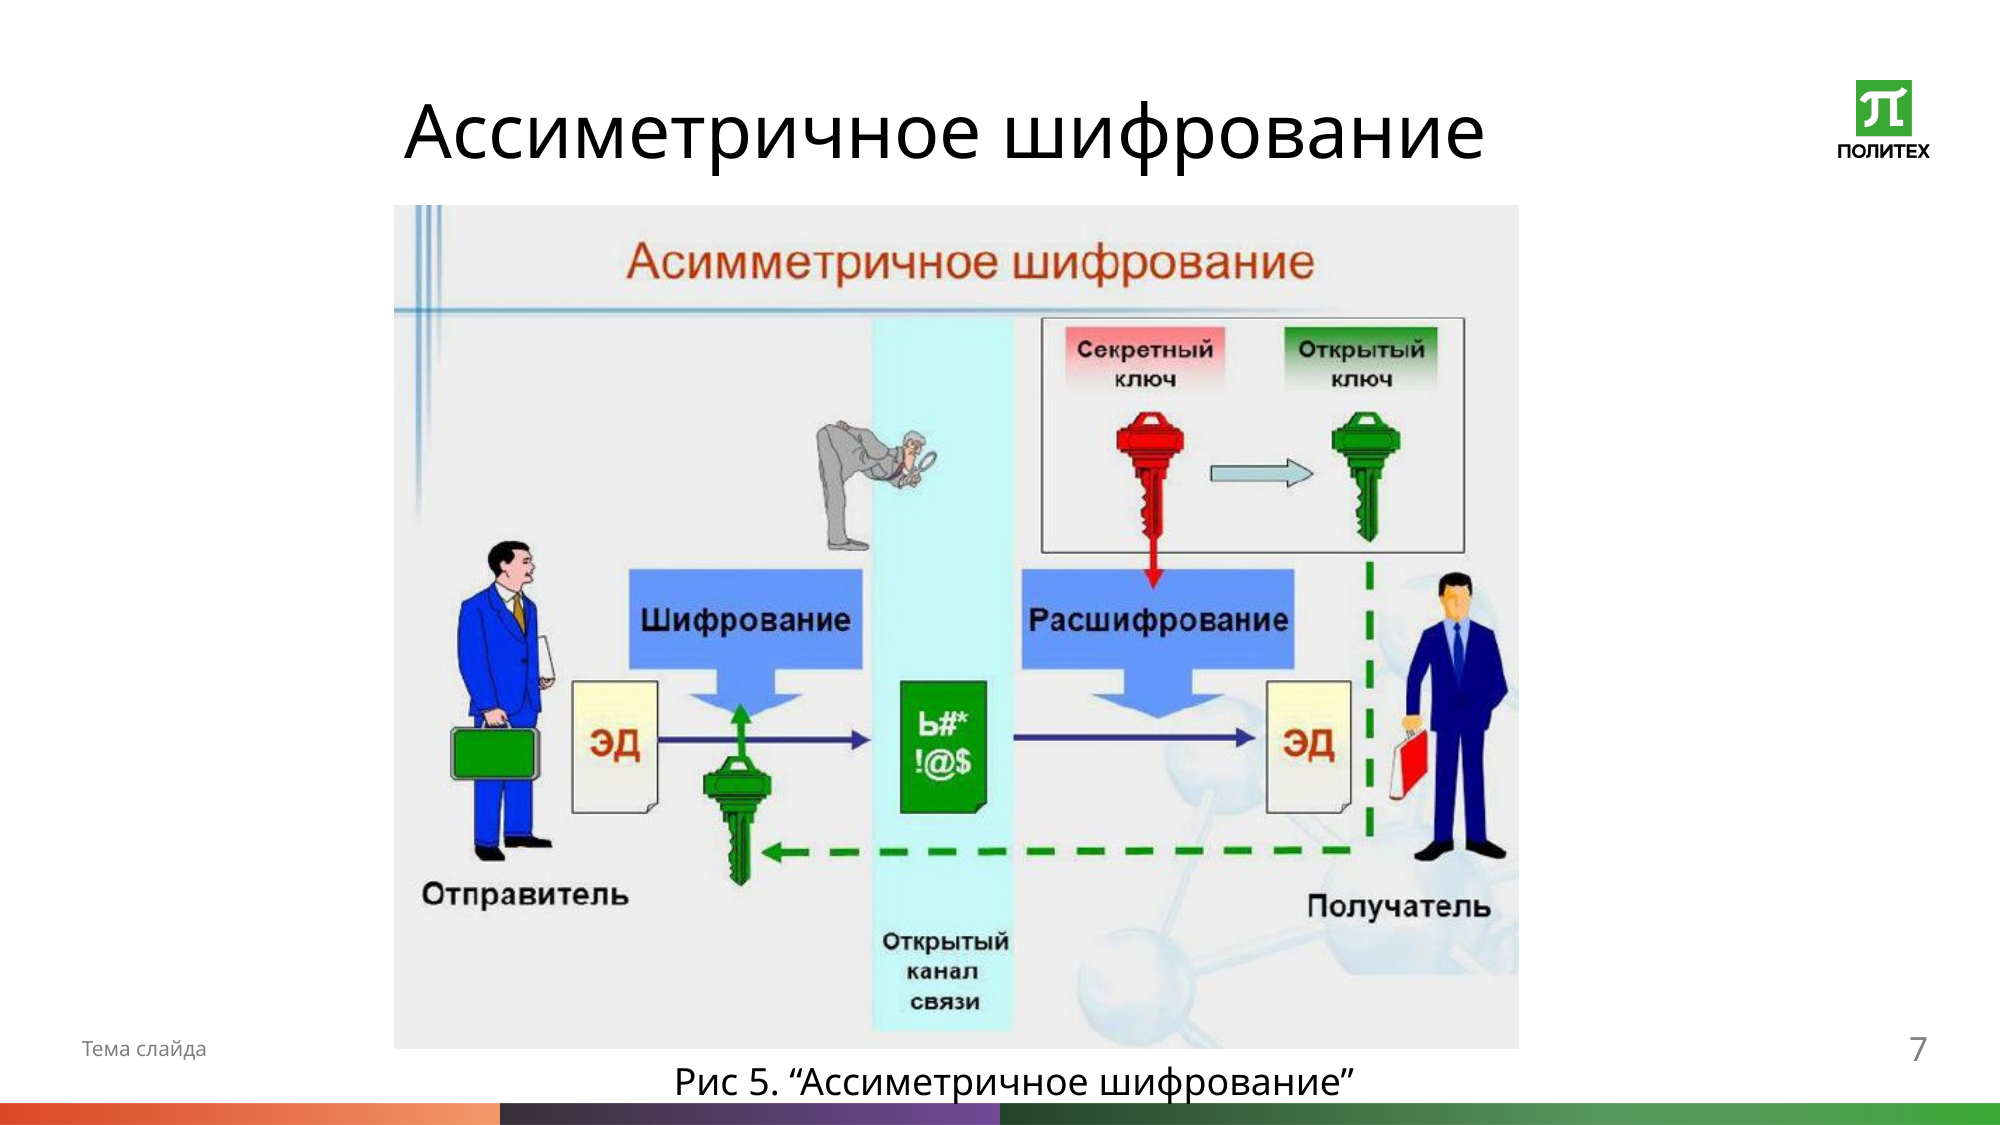

# Ассиметричное шифрование
7
Тема слайда
Рис 5. “Ассиметричное шифрование”